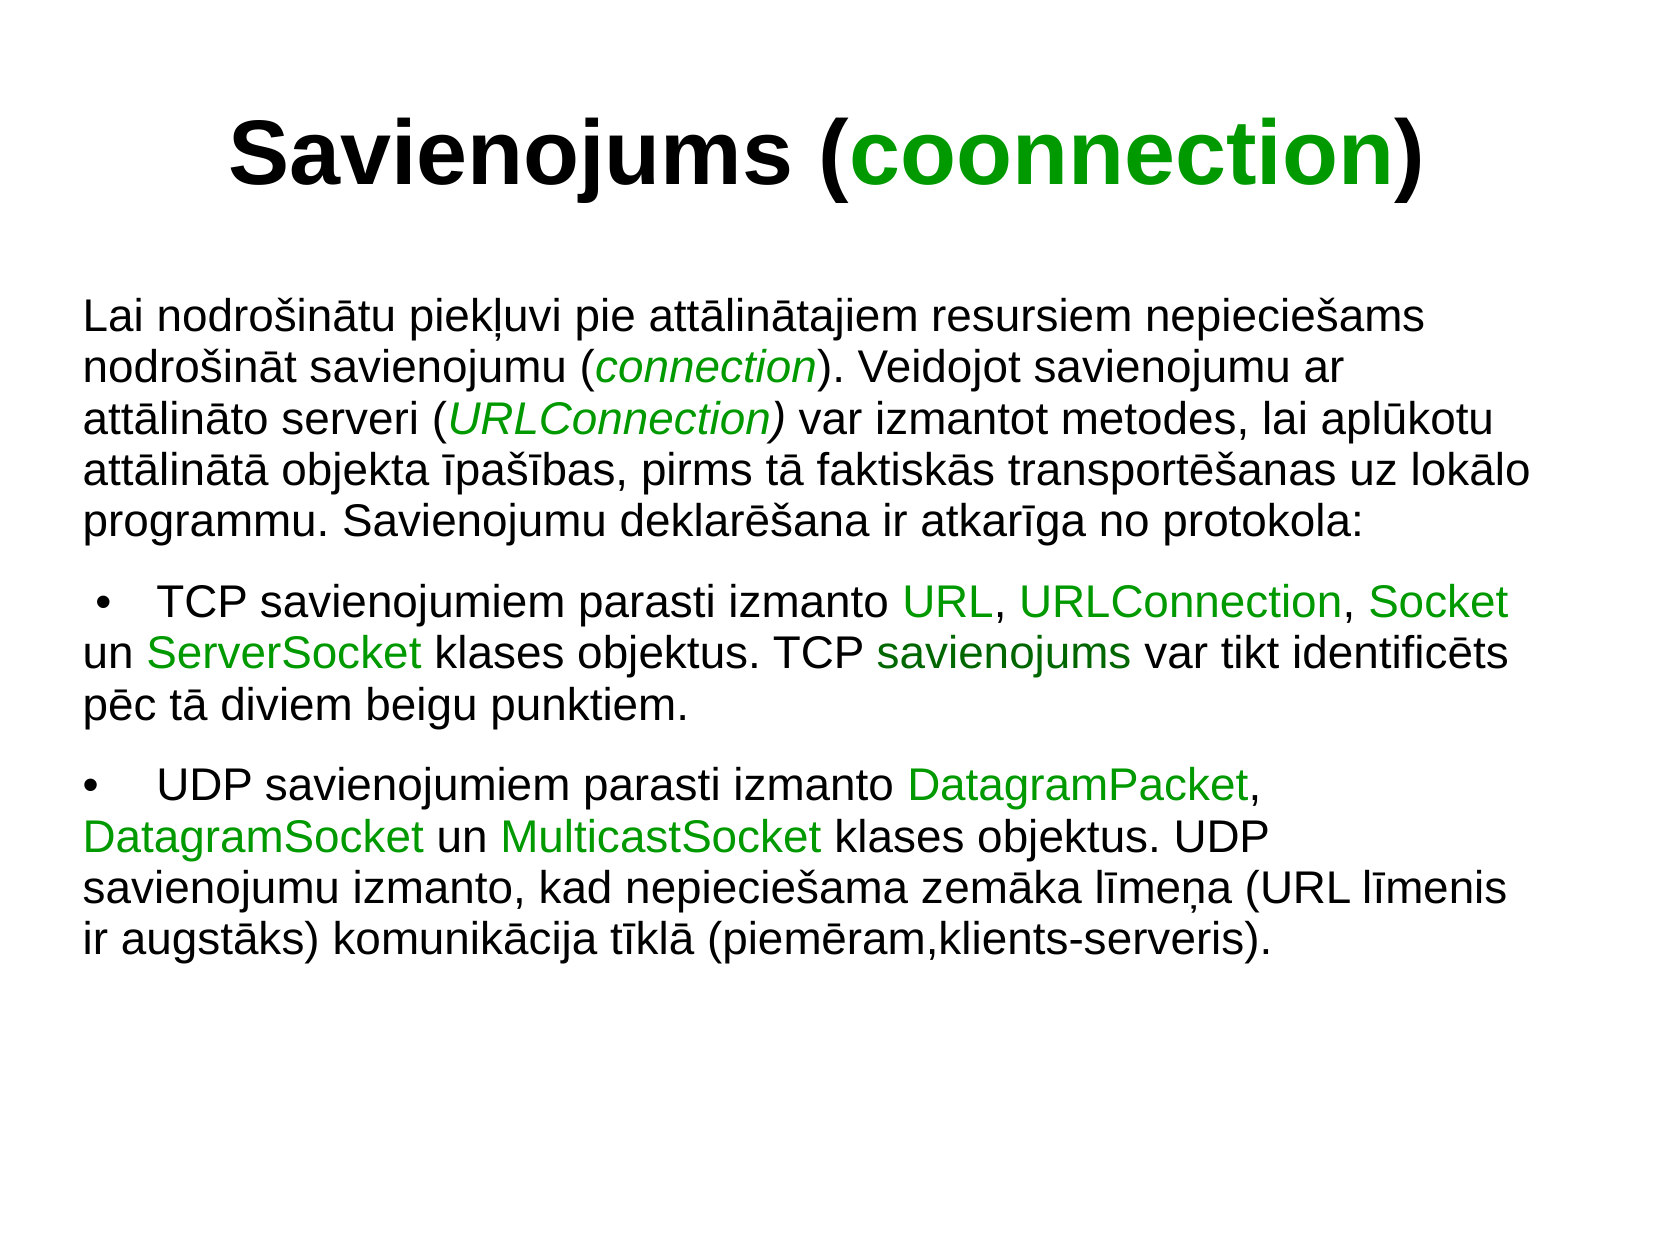

# Savienojums (coonnection)
Lai nodrošinātu piekļuvi pie attālinātajiem resursiem nepieciešams nodrošināt savienojumu (connection). Veidojot savienojumu ar attālināto serveri (URLConnection) var izmantot metodes, lai aplūkotu attālinātā objekta īpašības, pirms tā faktiskās transportēšanas uz lokālo programmu. Savienojumu deklarēšana ir atkarīga no protokola:
 •	TCP savienojumiem parasti izmanto URL, URLConnection, Socket un ServerSocket klases objektus. TCP savienojums var tikt identificēts pēc tā diviem beigu punktiem.
•	UDP savienojumiem parasti izmanto DatagramPacket, DatagramSocket un MulticastSocket klases objektus. UDP savienojumu izmanto, kad nepieciešama zemāka līmeņa (URL līmenis ir augstāks) komunikācija tīklā (piemēram,klients-serveris).